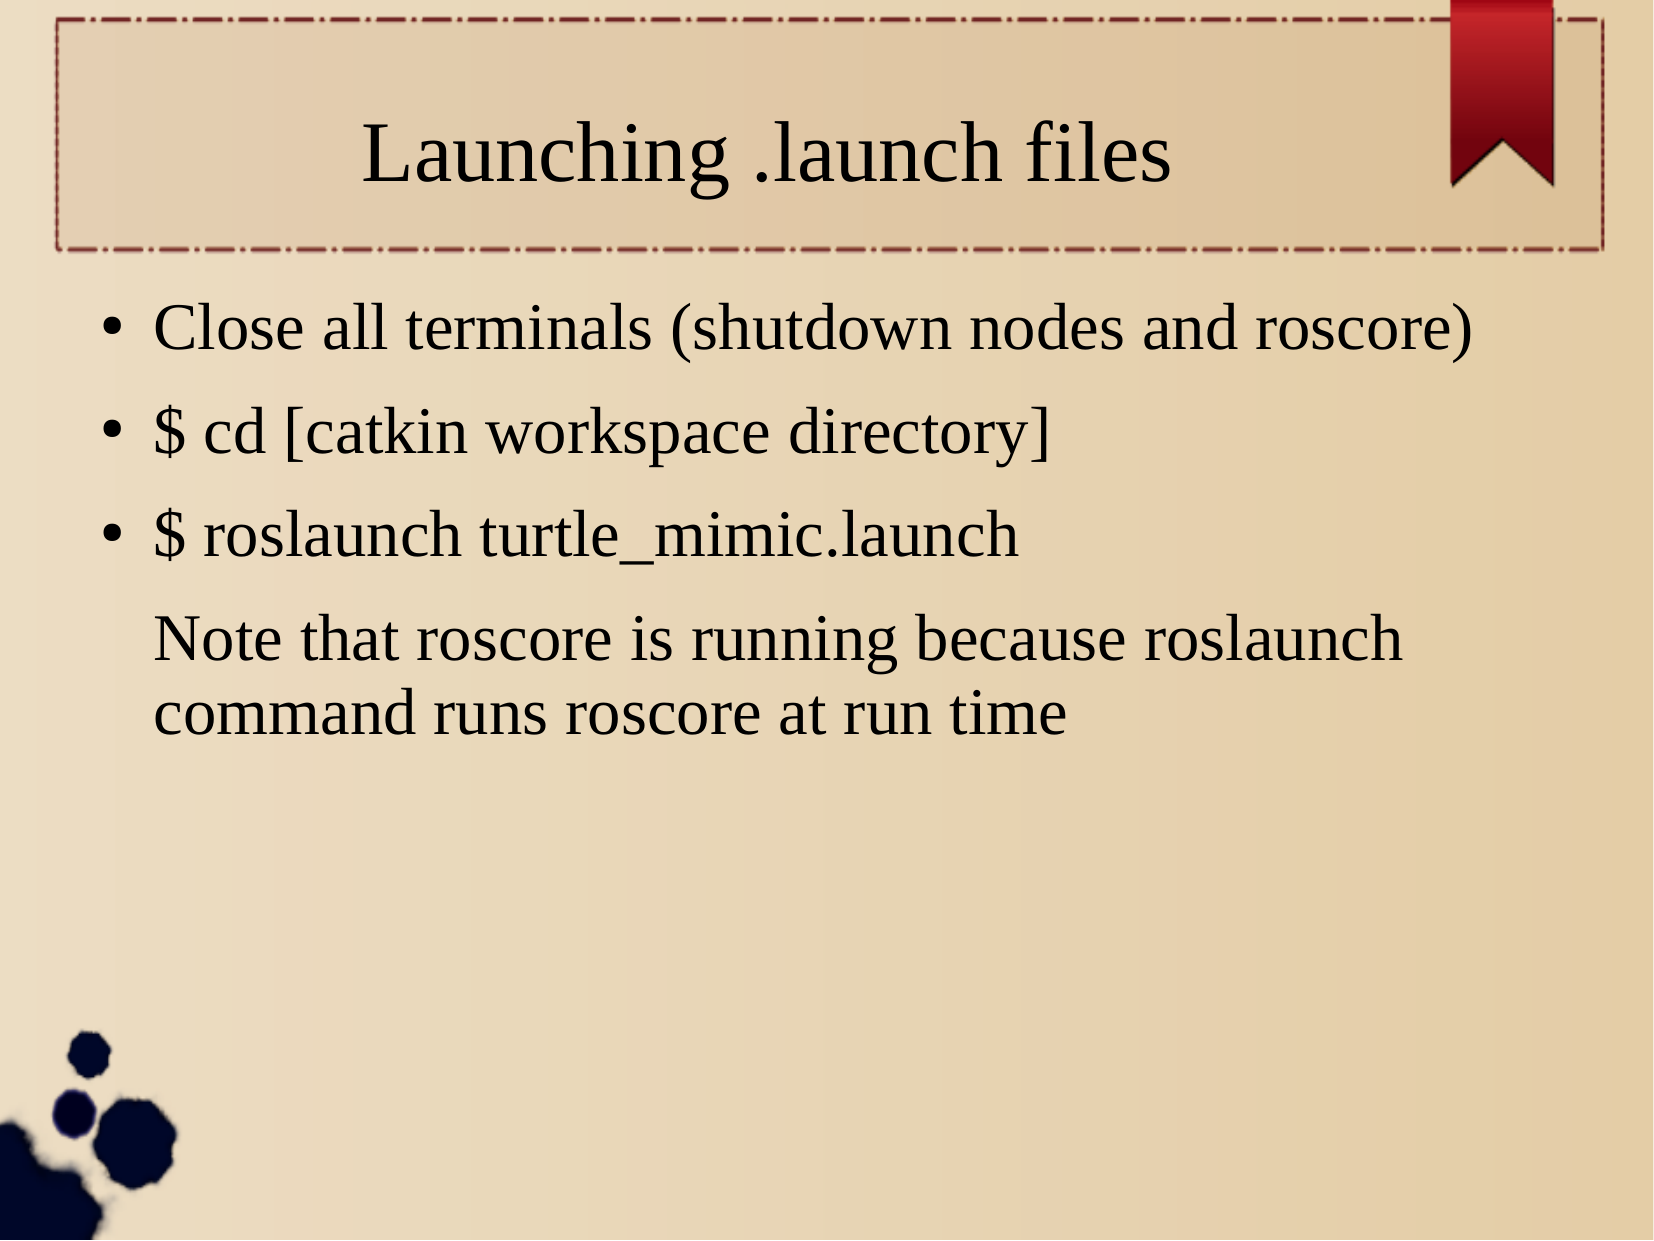

# Launching .launch files
Close all terminals (shutdown nodes and roscore)
$ cd [catkin workspace directory]
$ roslaunch turtle_mimic.launch
Note that roscore is running because roslaunch command runs roscore at run time